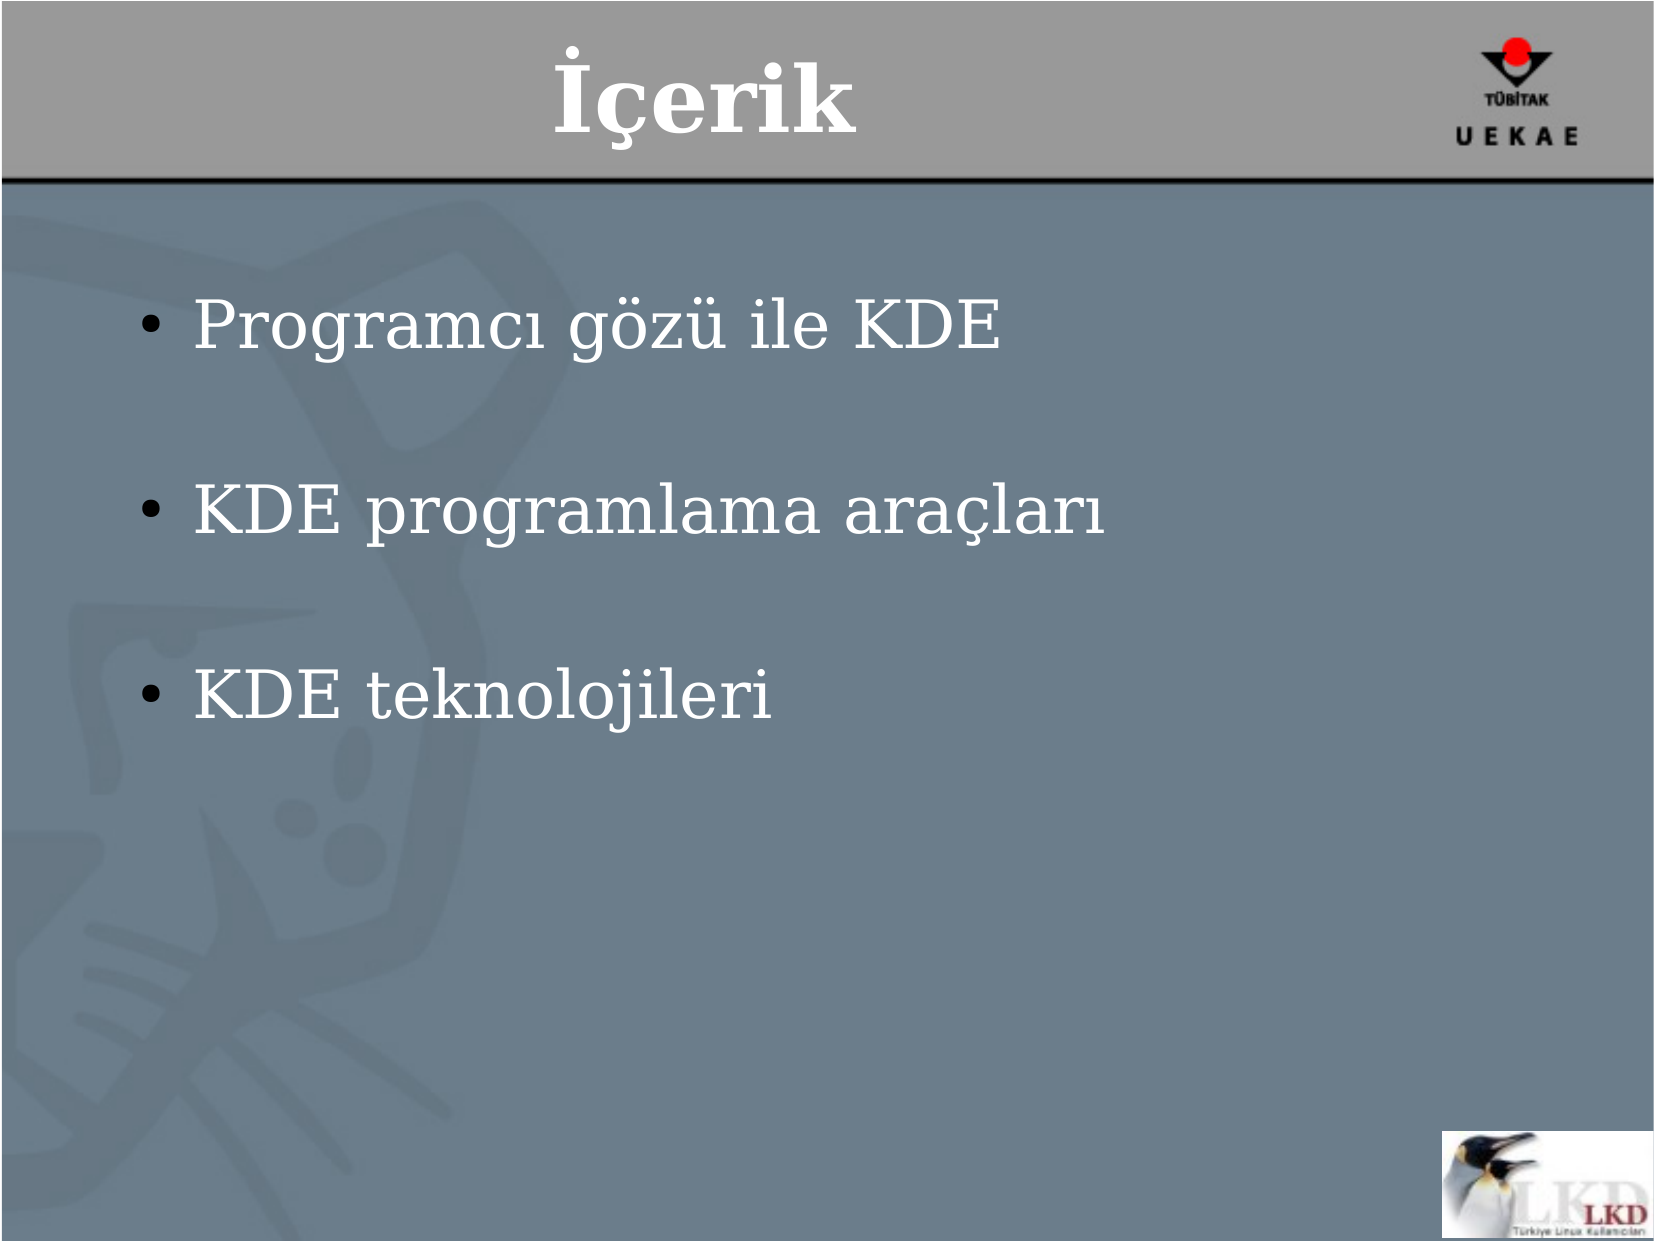

# İçerik
Programcı gözü ile KDE
KDE programlama araçları
KDE teknolojileri